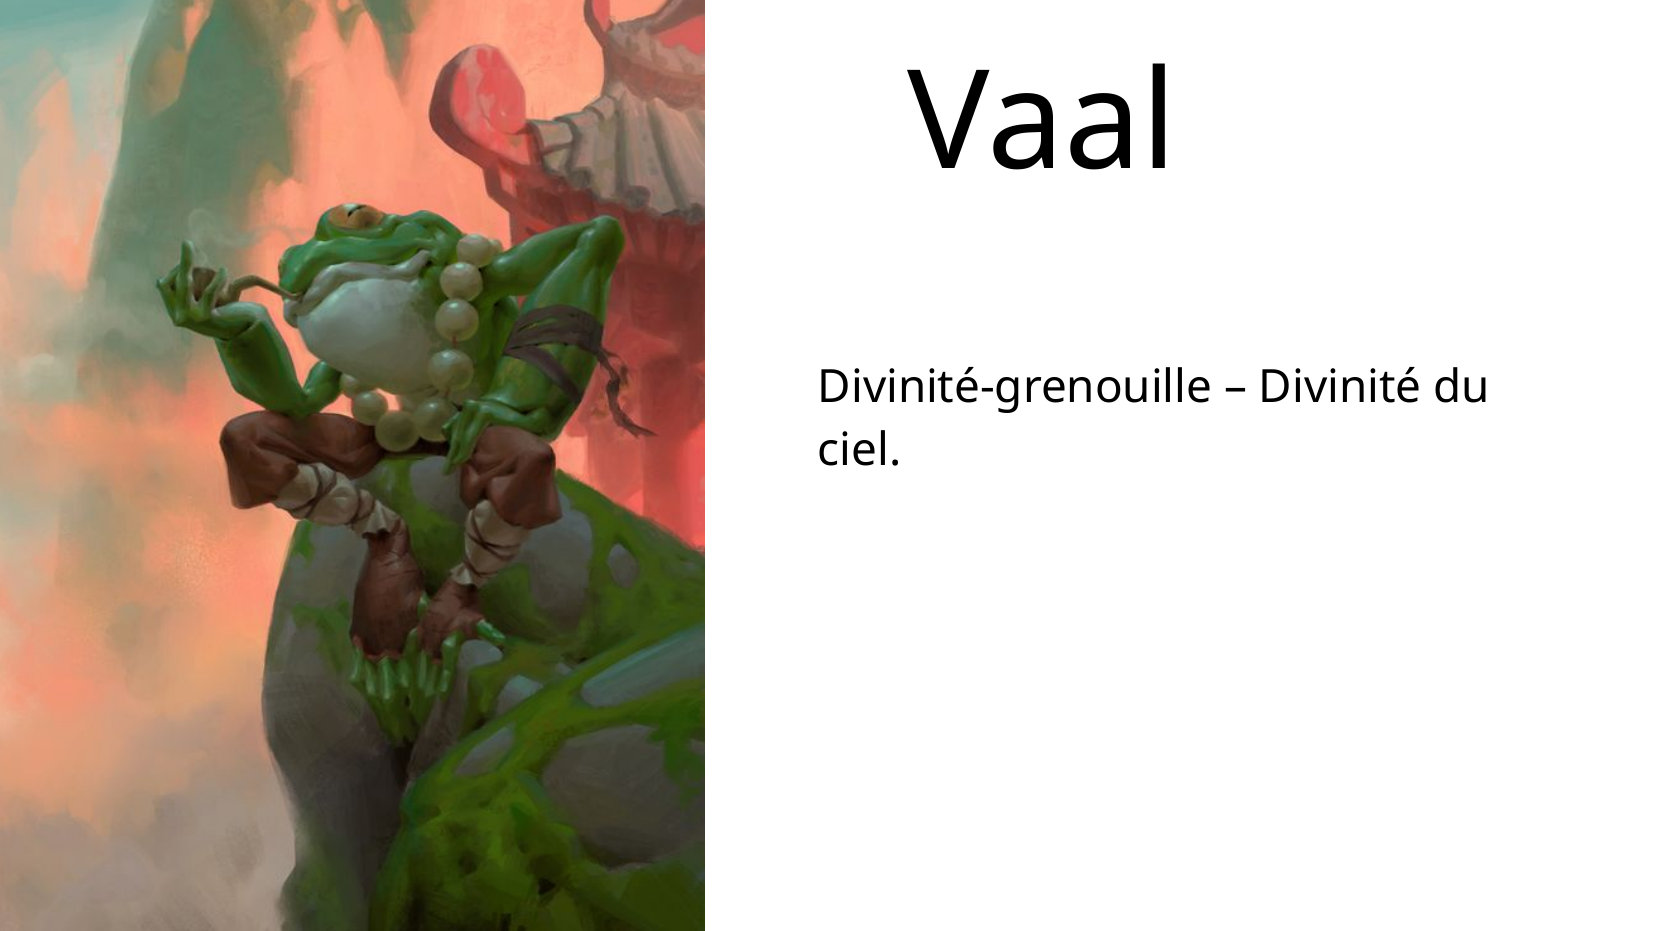

# Vaal
Divinité-grenouille – Divinité du ciel.